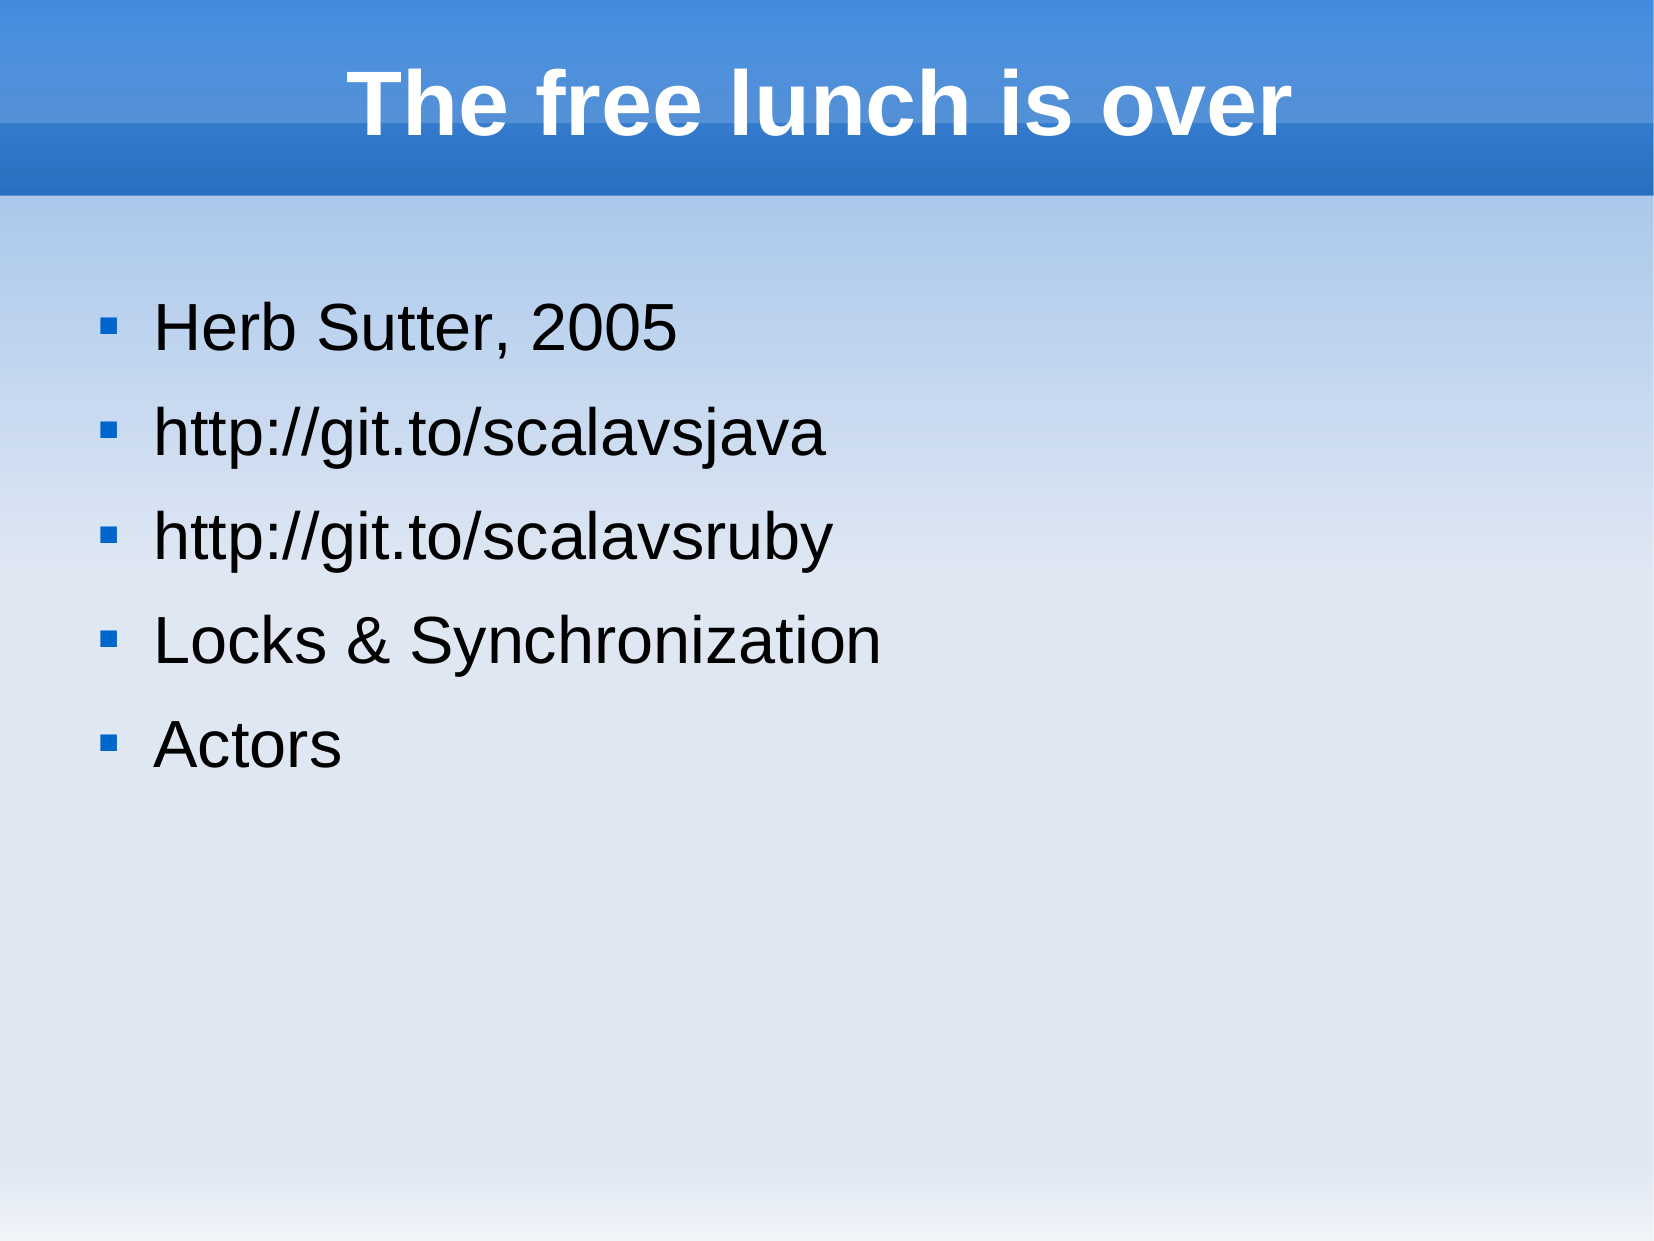

# The free lunch is over
Herb Sutter, 2005
http://git.to/scalavsjava
http://git.to/scalavsruby
Locks & Synchronization
Actors